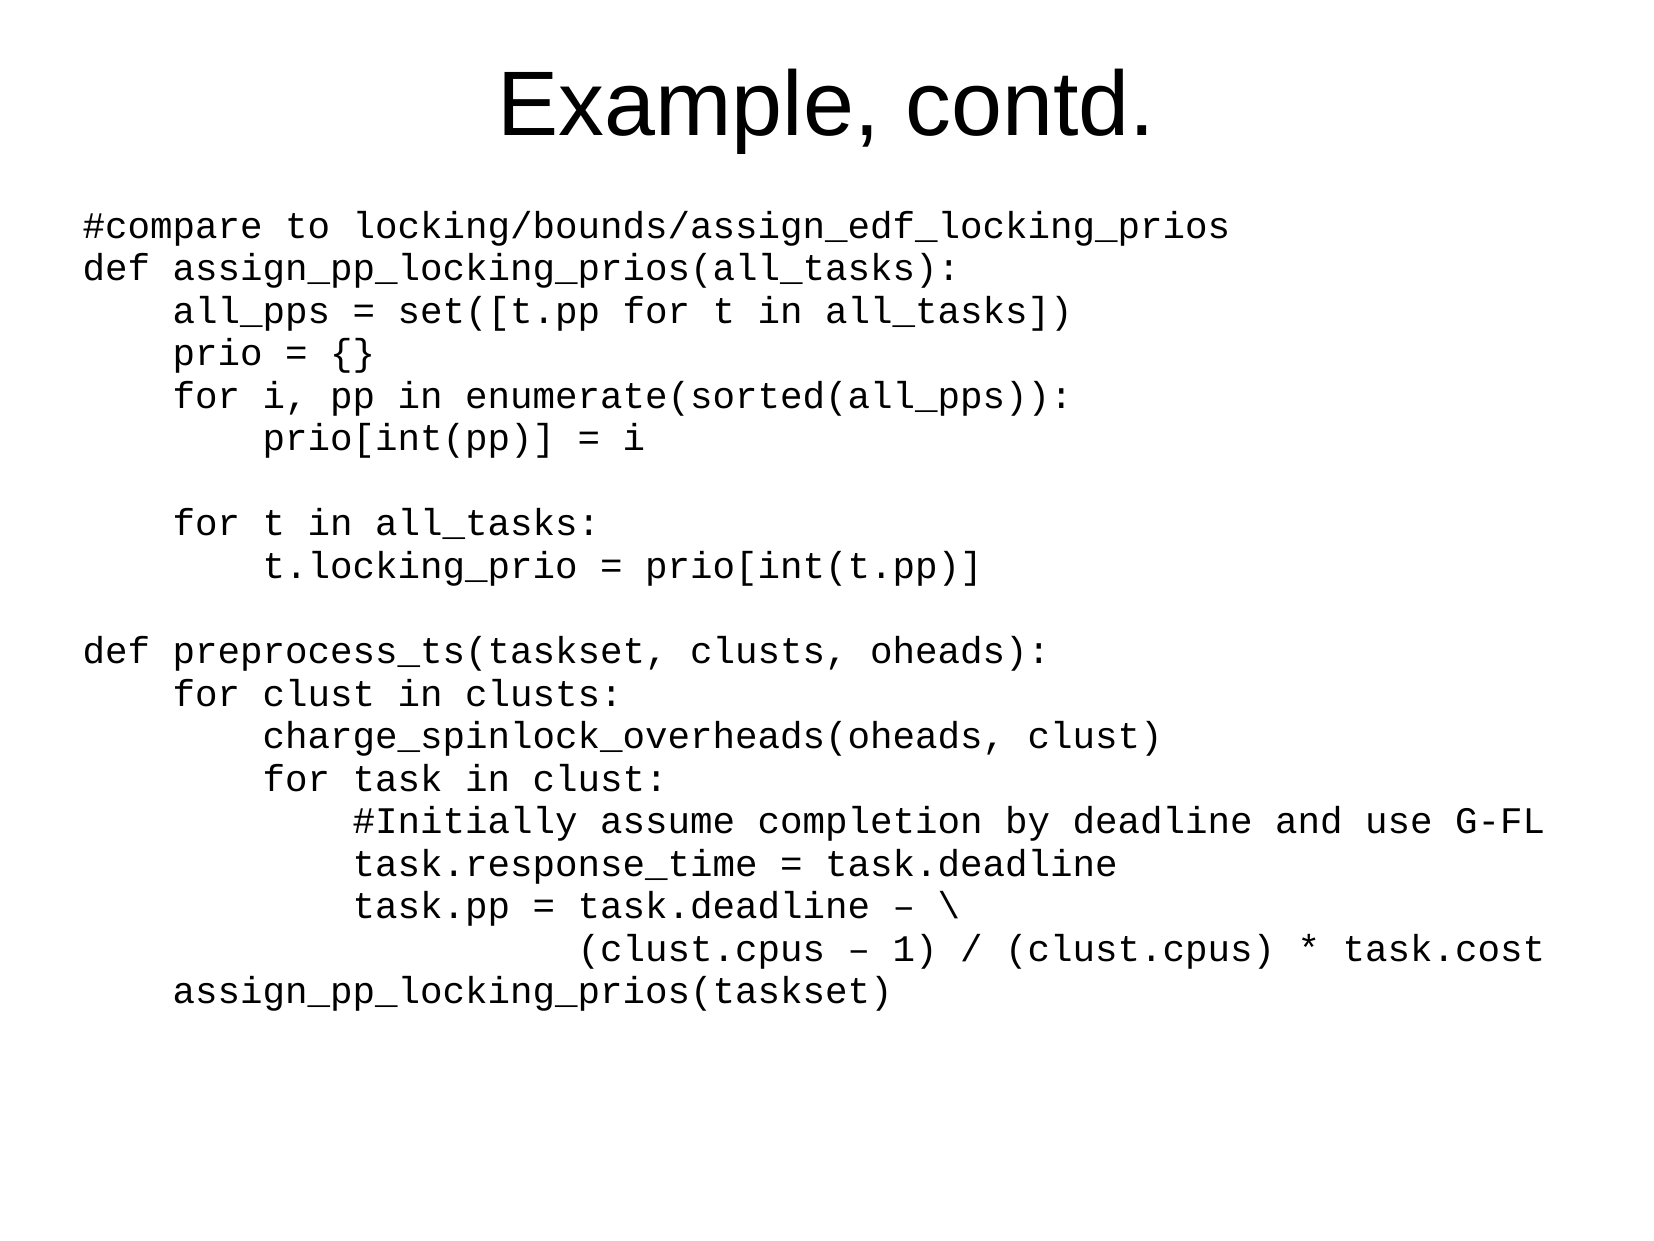

# Example, contd.
#compare to locking/bounds/assign_edf_locking_prios
def assign_pp_locking_prios(all_tasks):
 all_pps = set([t.pp for t in all_tasks])
 prio = {}
 for i, pp in enumerate(sorted(all_pps)):
 prio[int(pp)] = i
 for t in all_tasks:
 t.locking_prio = prio[int(t.pp)]
def preprocess_ts(taskset, clusts, oheads):
 for clust in clusts:
 charge_spinlock_overheads(oheads, clust)
 for task in clust:
 #Initially assume completion by deadline and use G-FL
 task.response_time = task.deadline
 task.pp = task.deadline – \
 (clust.cpus – 1) / (clust.cpus) * task.cost
 assign_pp_locking_prios(taskset)